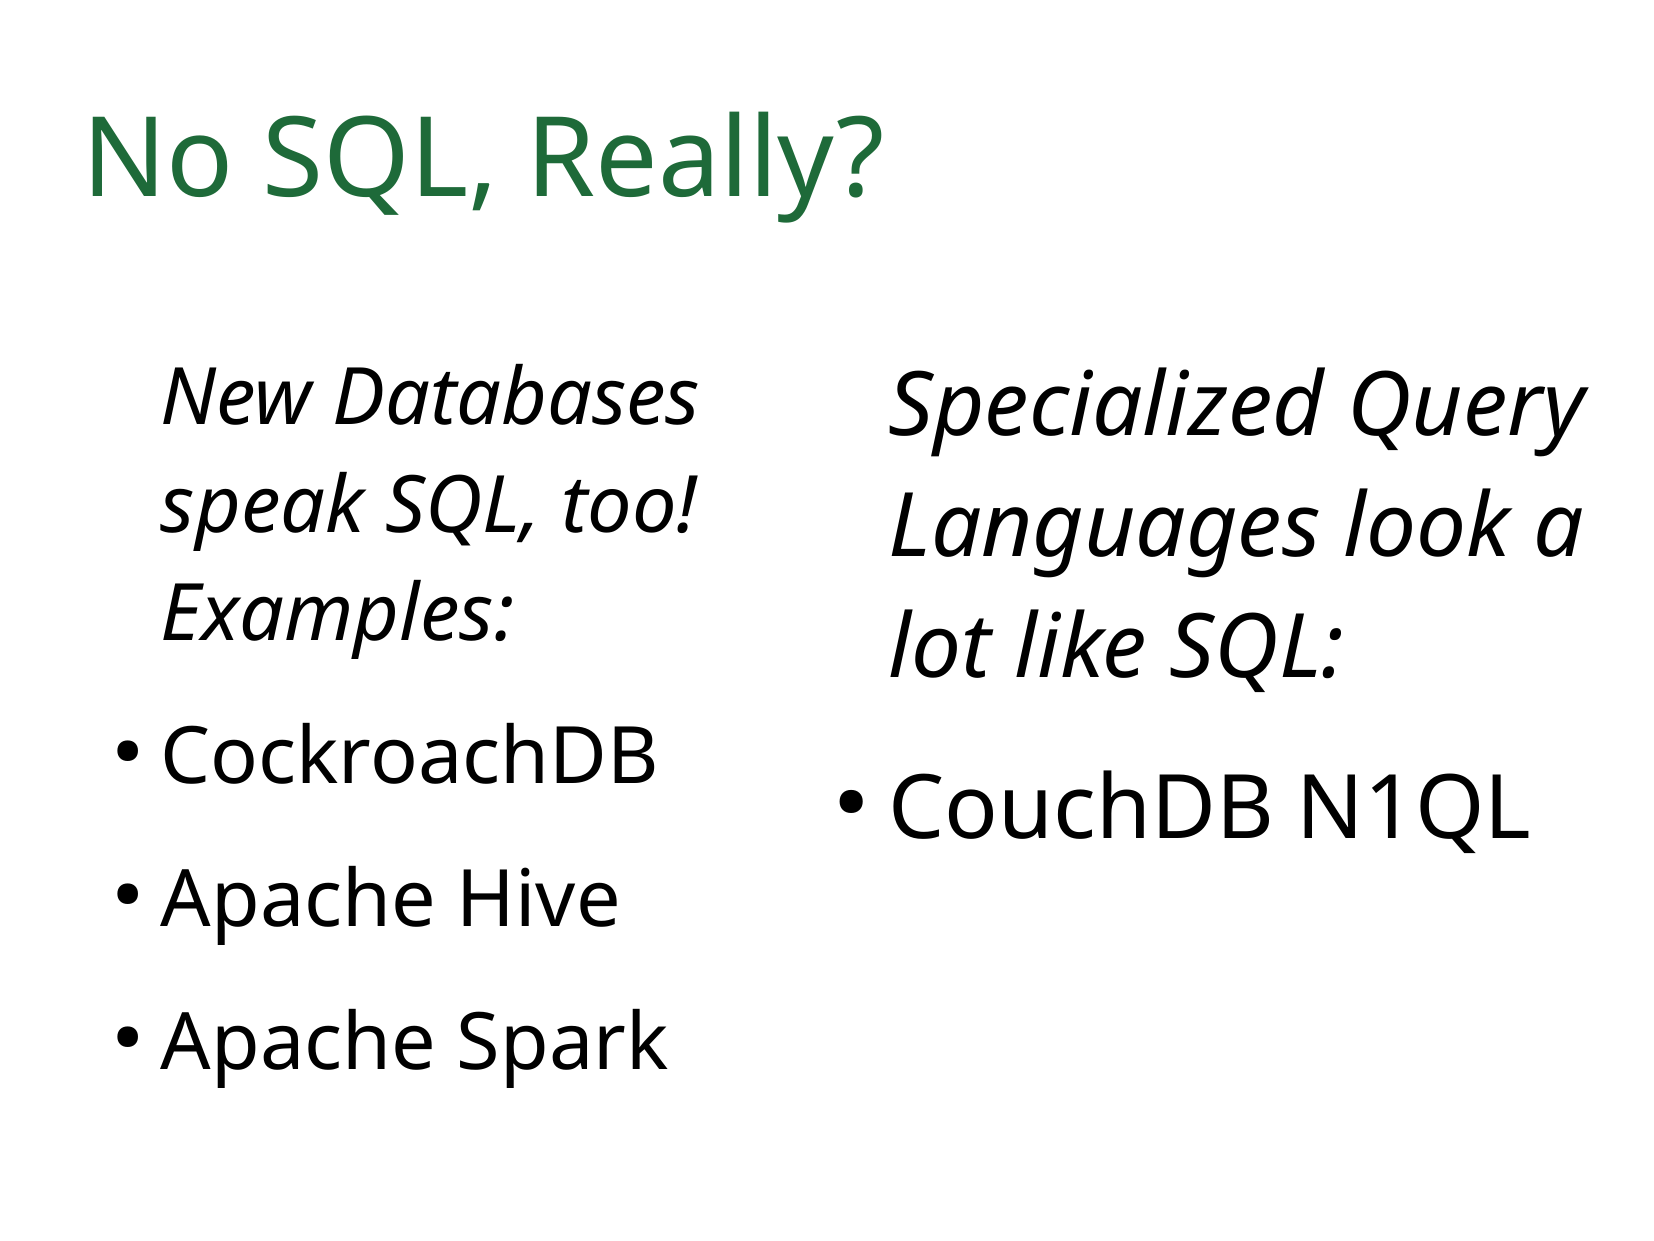

# No SQL, Really?
New Databases speak SQL, too! Examples:
CockroachDB
Apache Hive
Apache Spark
Specialized Query Languages look a lot like SQL:
CouchDB N1QL